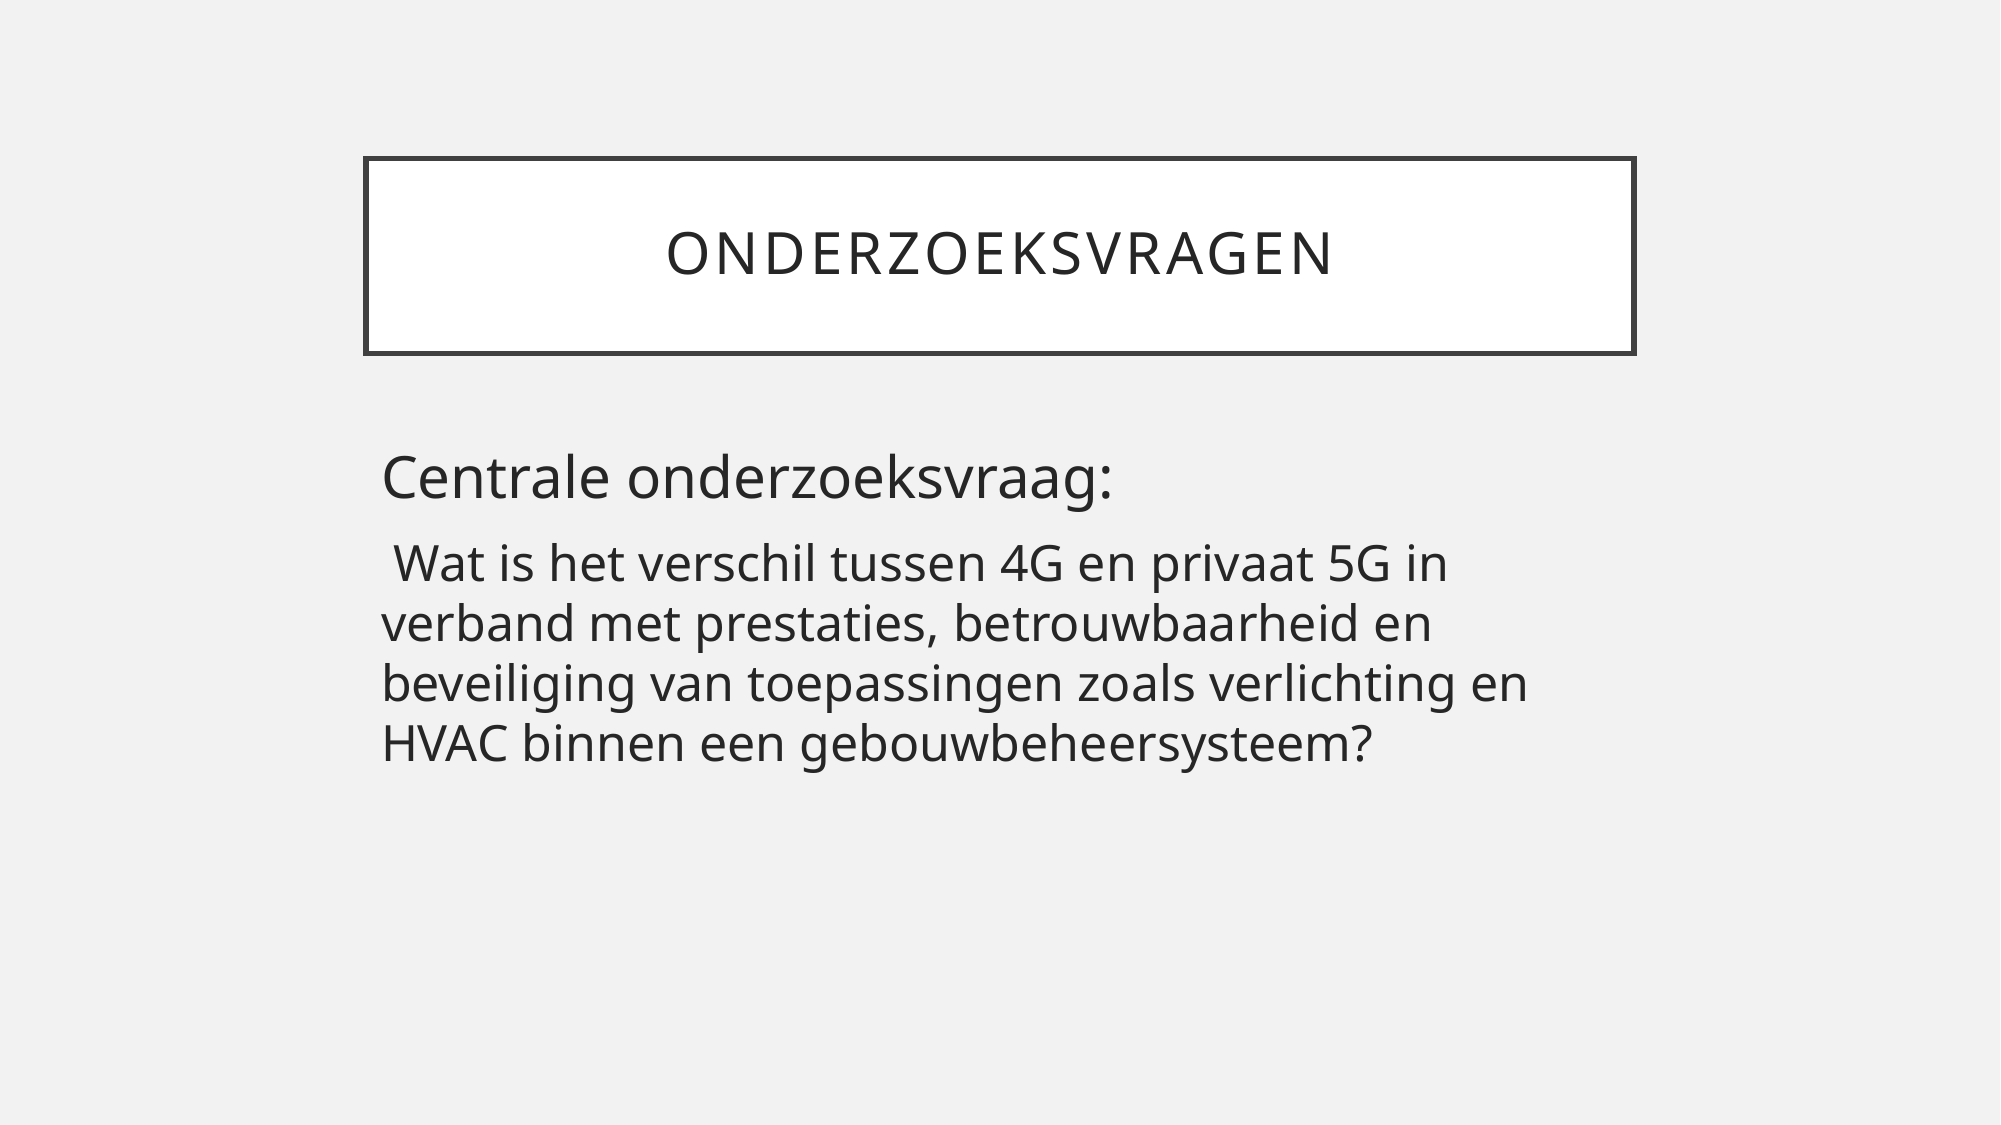

# Onderzoeksvragen
Centrale onderzoeksvraag:
 Wat is het verschil tussen 4G en privaat 5G in verband met prestaties, betrouwbaarheid en beveiliging van toepassingen zoals verlichting en HVAC binnen een gebouwbeheersysteem?